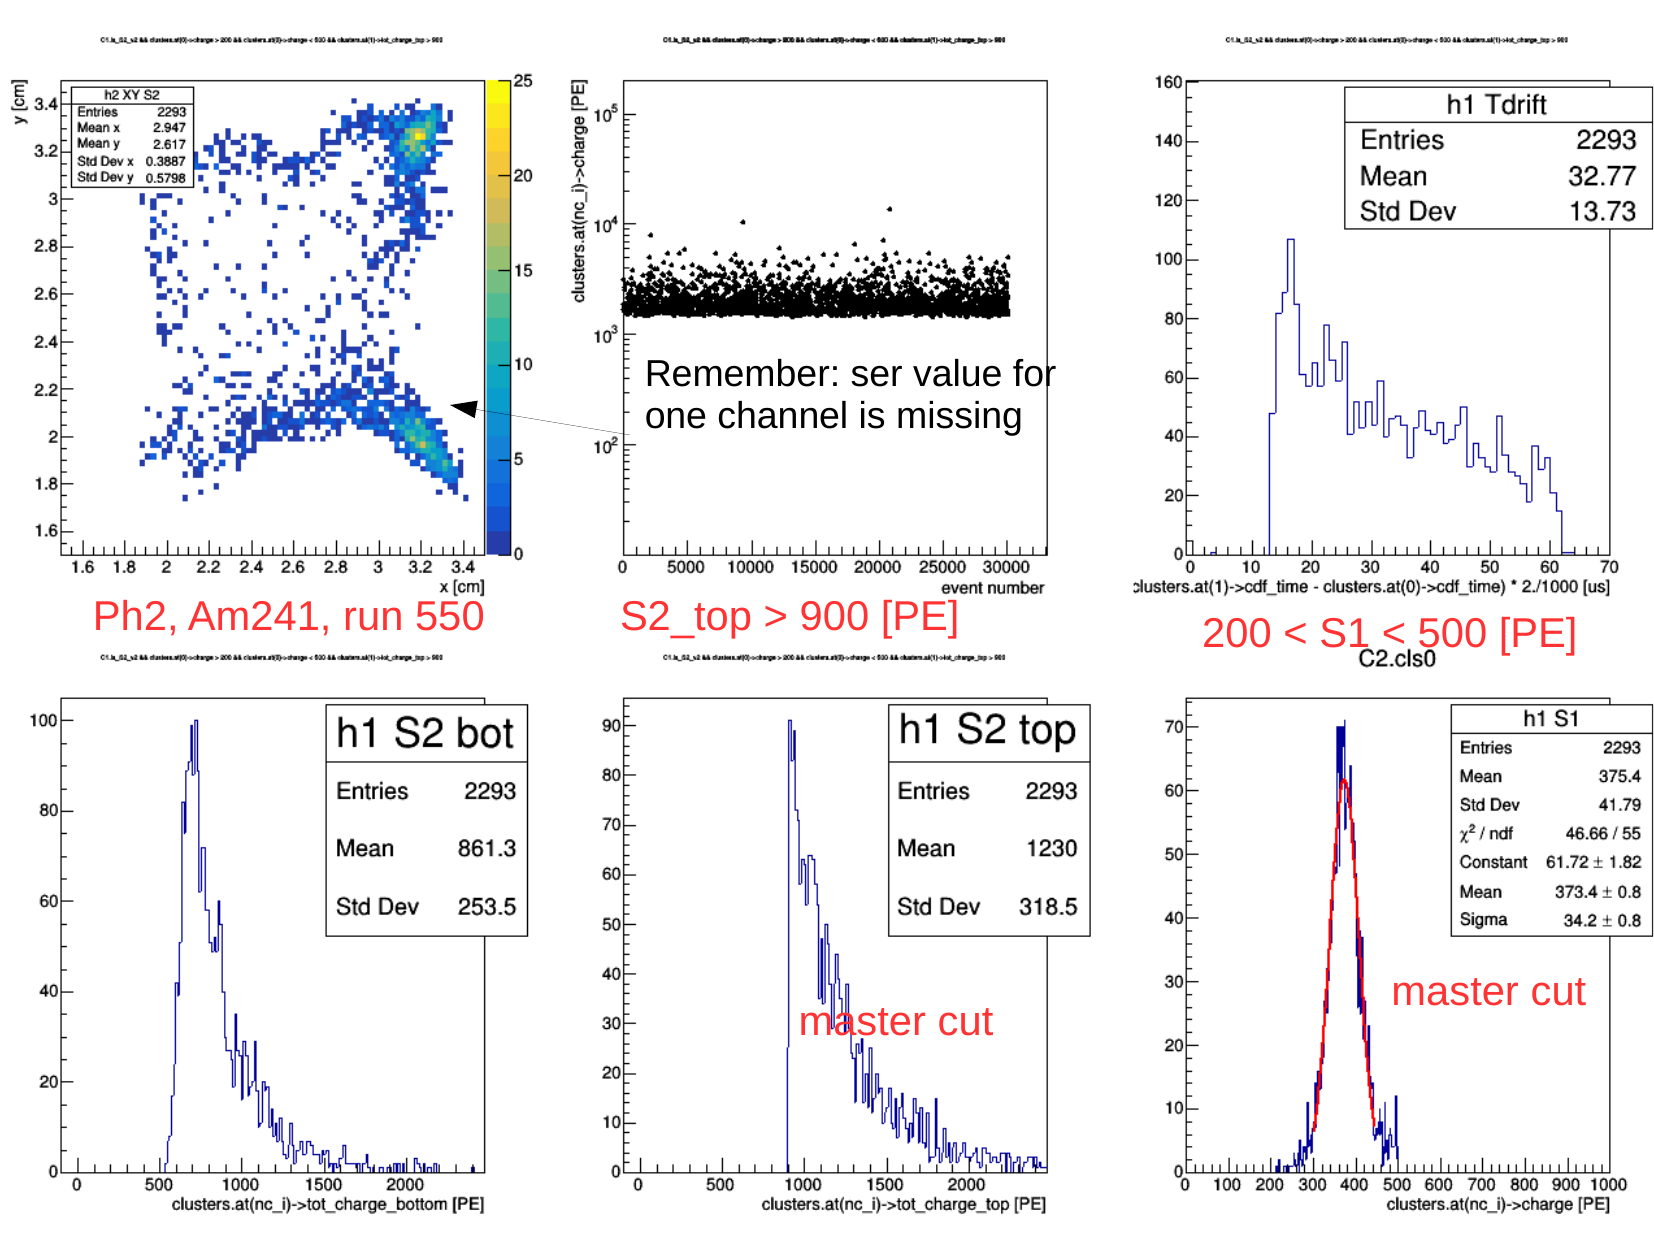

Remember: ser value for one channel is missing
Ph2, Am241, run 550
 S2_top > 900 [PE]
 200 < S1 < 500 [PE]
master cut
master cut